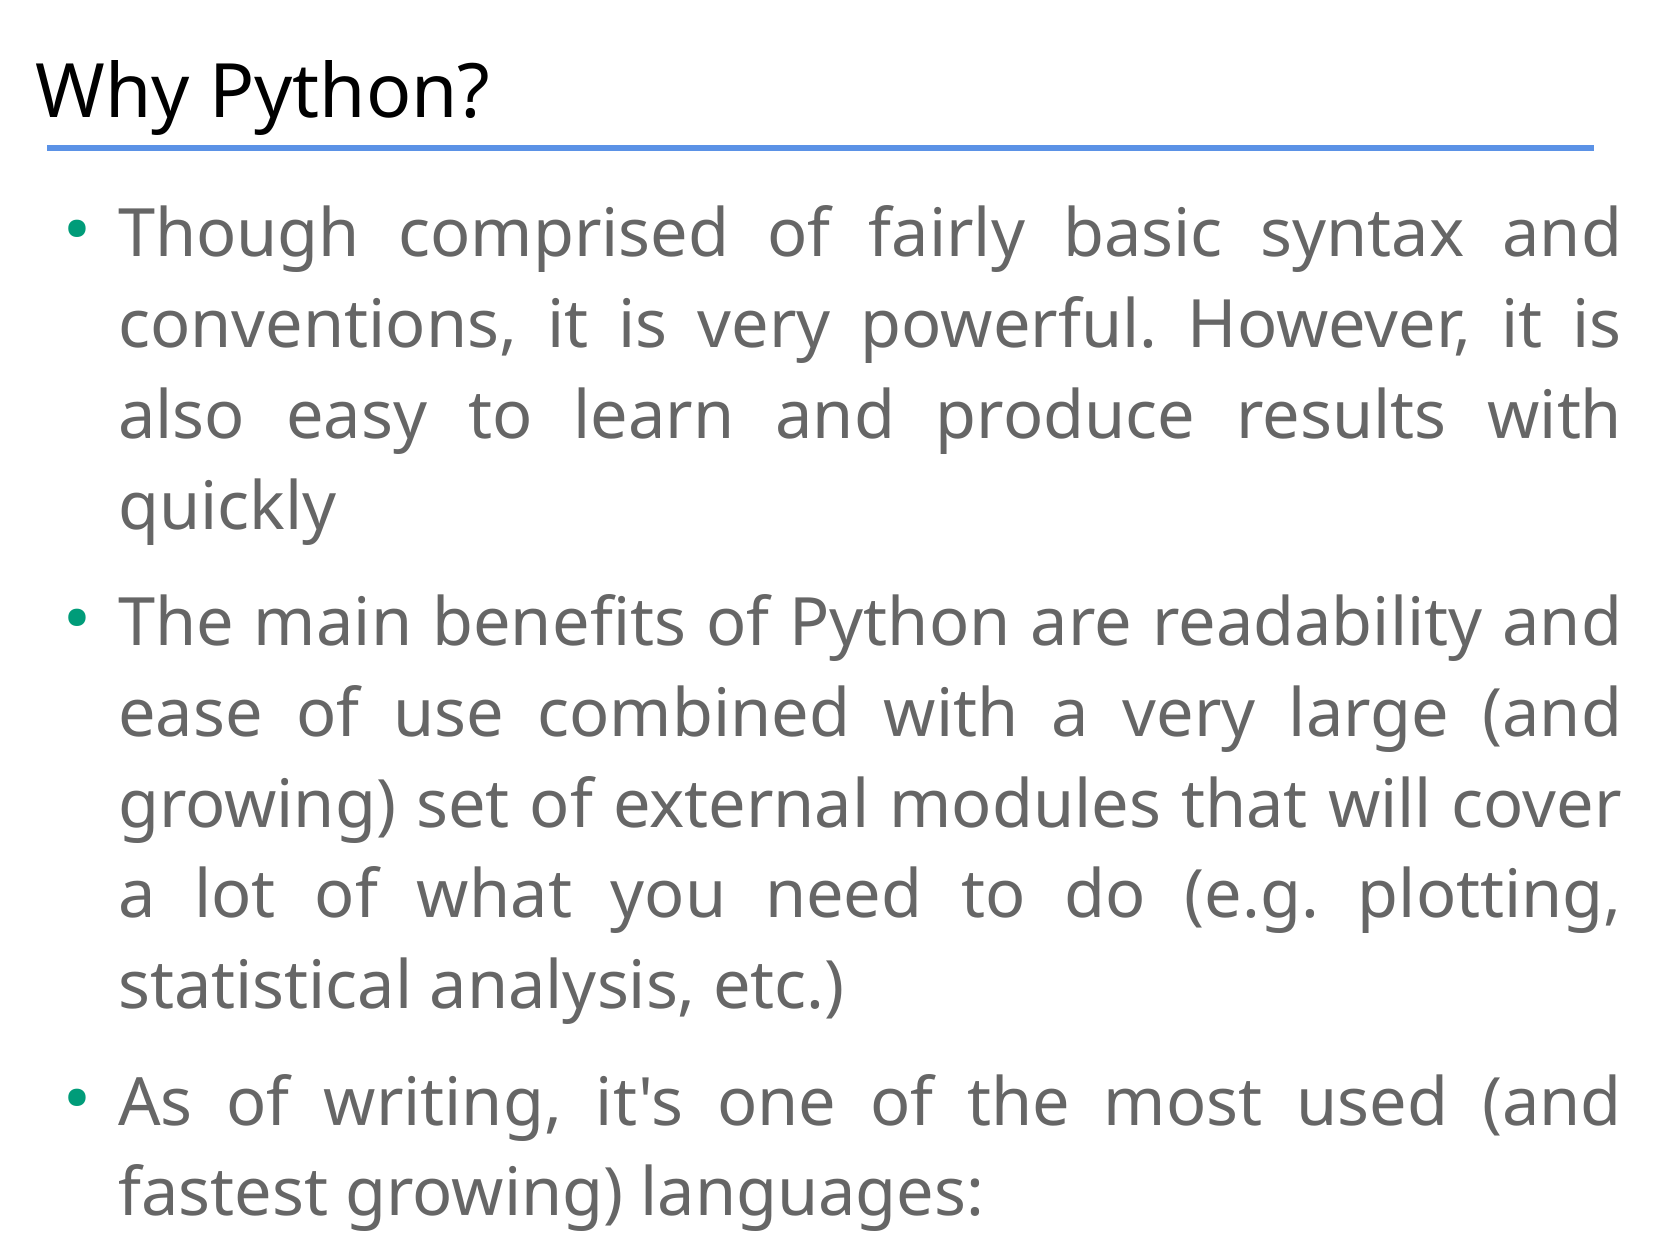

# Why Python?
Though comprised of fairly basic syntax and conventions, it is very powerful. However, it is also easy to learn and produce results with quickly
The main benefits of Python are readability and ease of use combined with a very large (and growing) set of external modules that will cover a lot of what you need to do (e.g. plotting, statistical analysis, etc.)
As of writing, it's one of the most used (and fastest growing) languages: